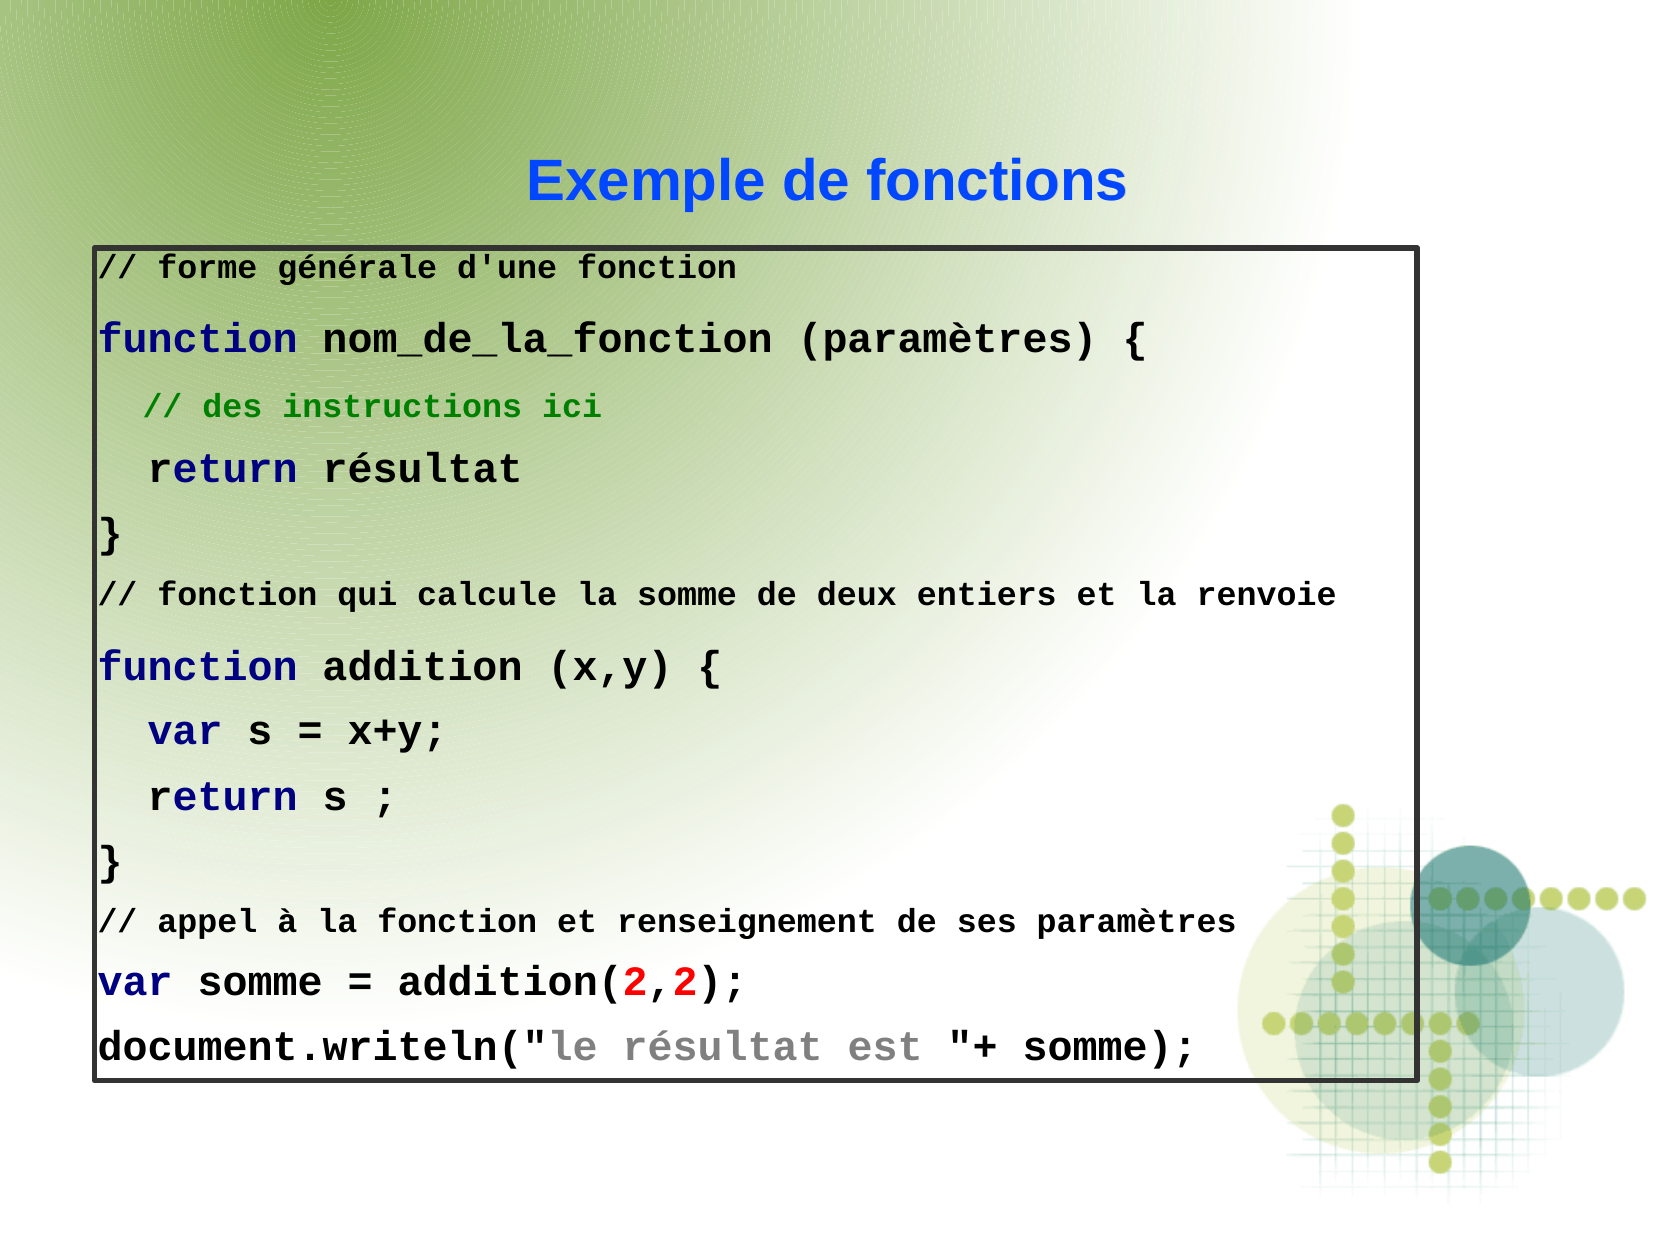

# Exemple de fonctions
// forme générale d'une fonction
function nom_de_la_fonction (paramètres) {
 // des instructions ici
 return résultat
}
// fonction qui calcule la somme de deux entiers et la renvoie
function addition (x,y) {
 var s = x+y;
 return s ;
}
// appel à la fonction et renseignement de ses paramètres
var somme = addition(2,2);
document.writeln("le résultat est "+ somme);